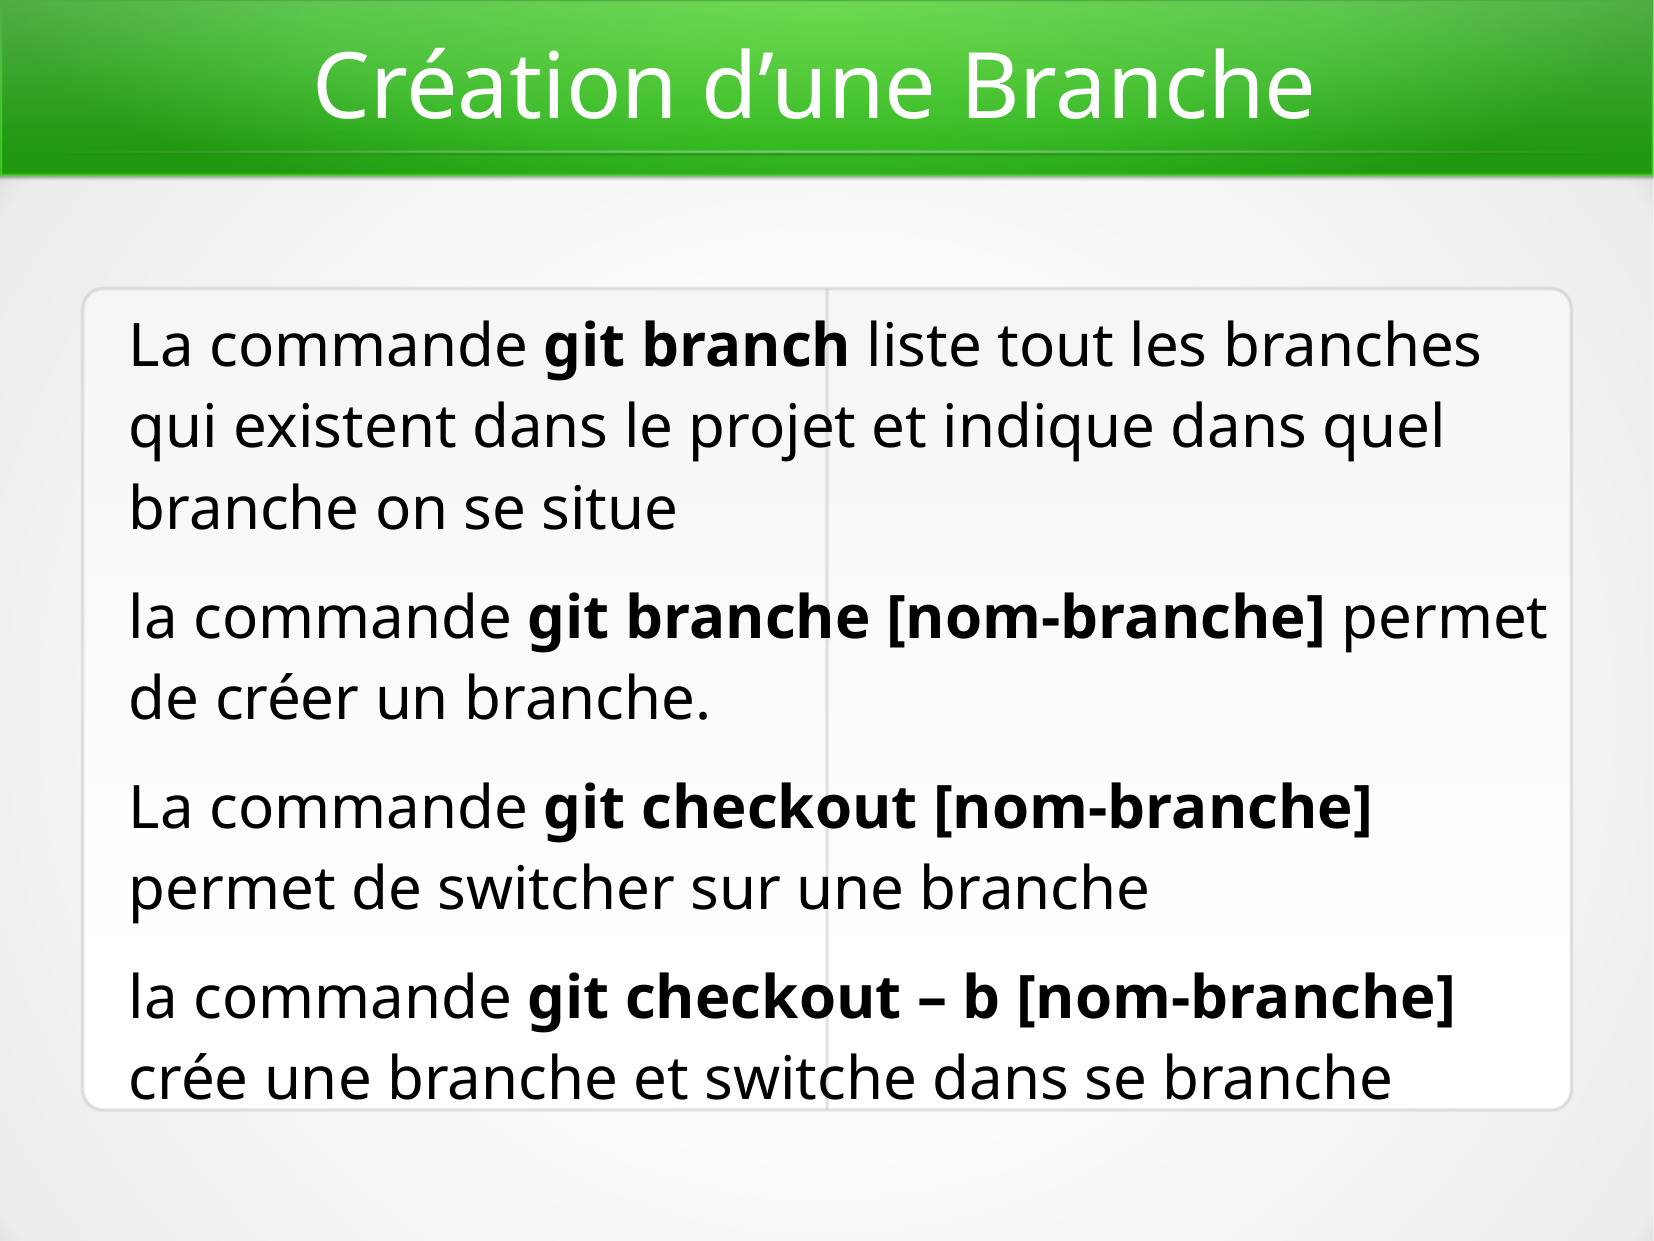

# Création d’une Branche
La commande git branch liste tout les branches qui existent dans le projet et indique dans quel branche on se situe
la commande git branche [nom-branche] permet de créer un branche.
La commande git checkout [nom-branche] permet de switcher sur une branche
la commande git checkout – b [nom-branche] crée une branche et switche dans se branche